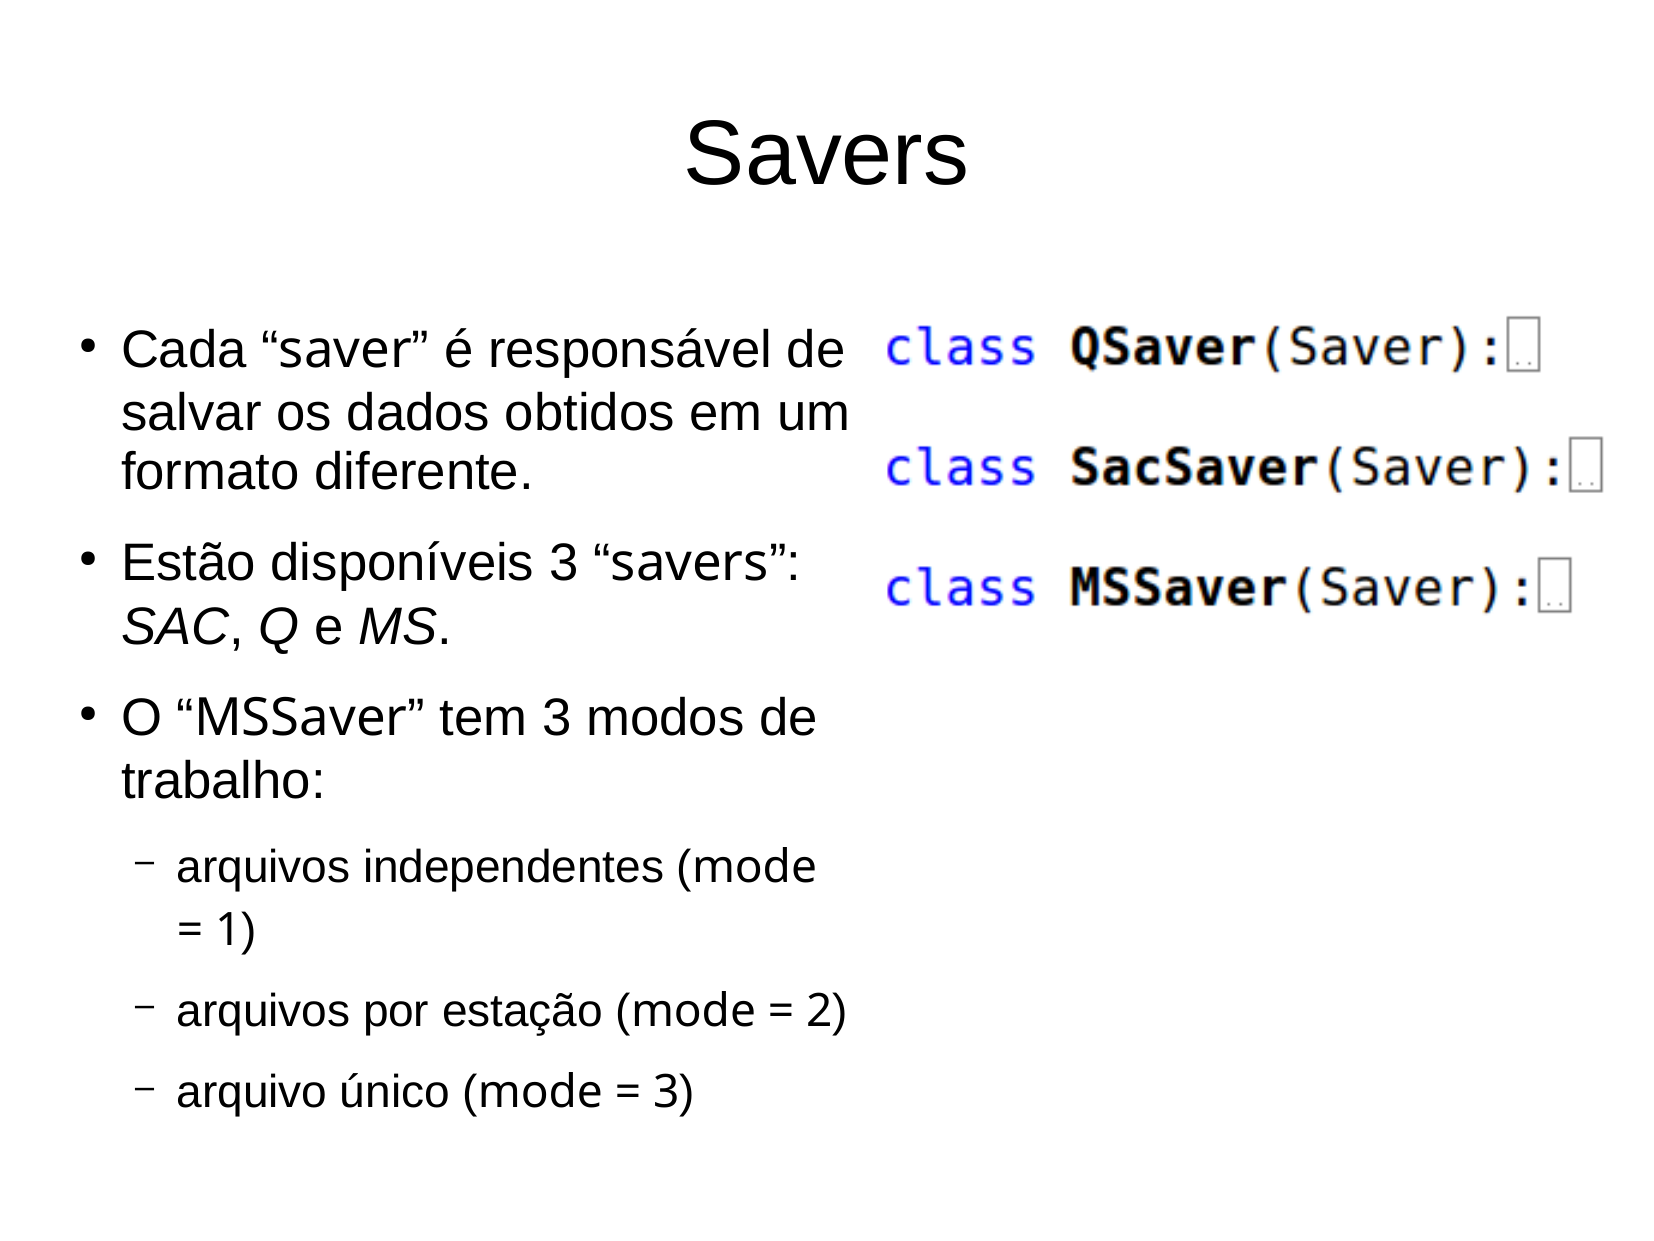

# Savers
Cada “saver” é responsável de salvar os dados obtidos em um formato diferente.
Estão disponíveis 3 “savers”: SAC, Q e MS.
O “MSSaver” tem 3 modos de trabalho:
arquivos independentes (mode = 1)
arquivos por estação (mode = 2)
arquivo único (mode = 3)